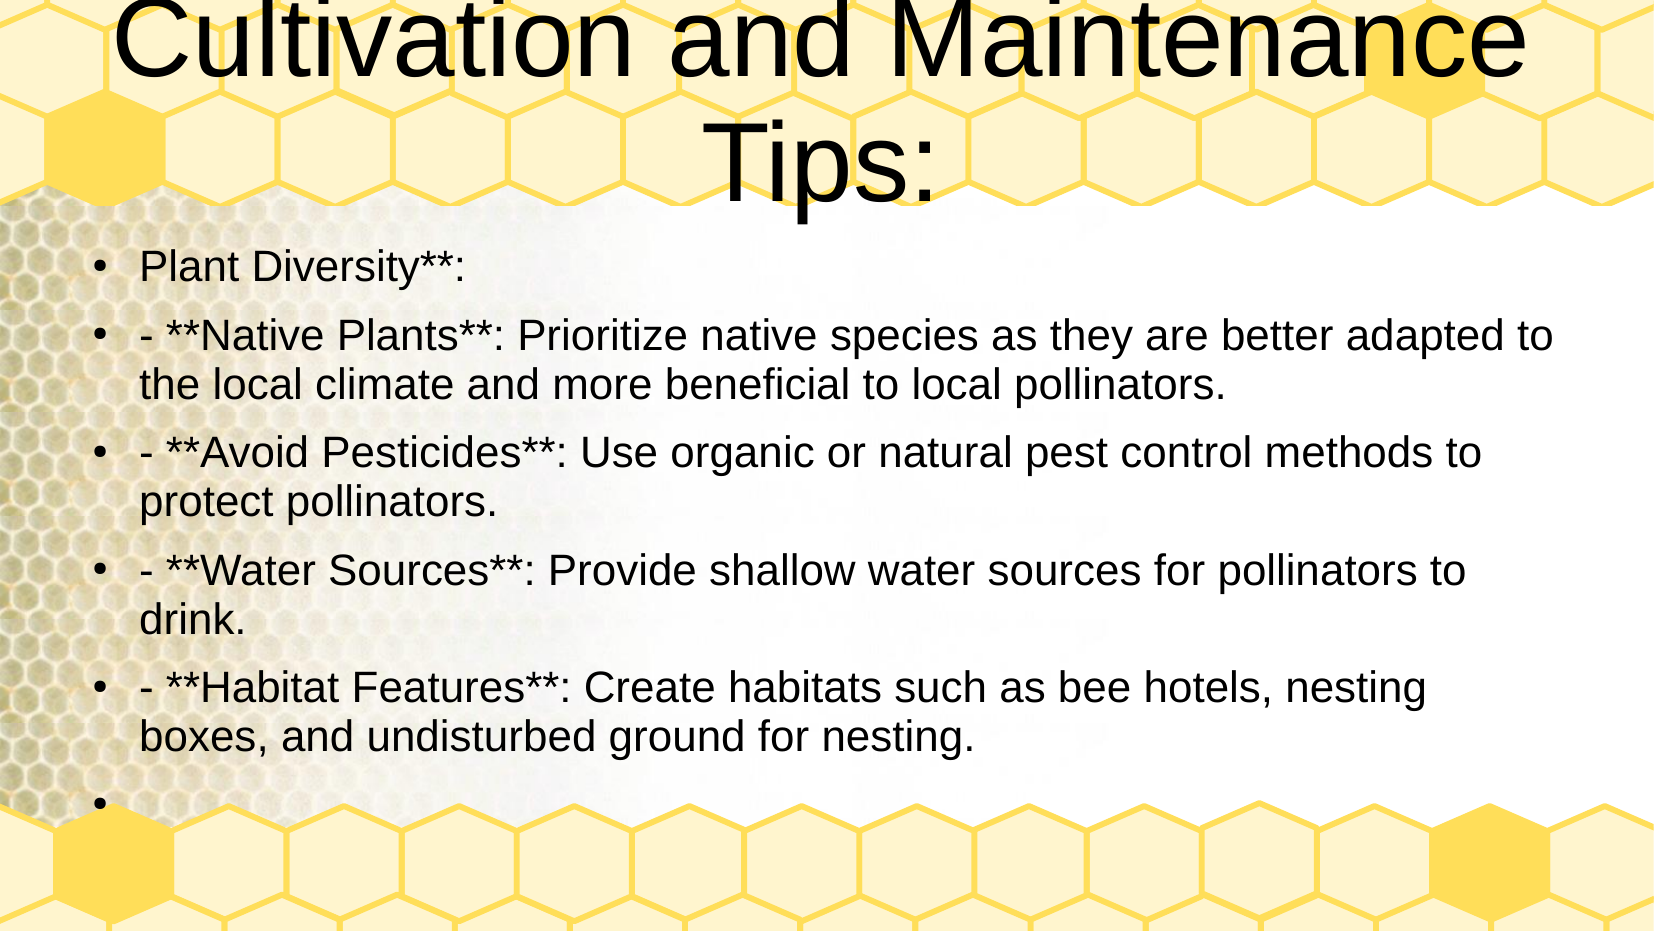

# Cultivation and Maintenance Tips:
Plant Diversity**:
- **Native Plants**: Prioritize native species as they are better adapted to the local climate and more beneficial to local pollinators.
- **Avoid Pesticides**: Use organic or natural pest control methods to protect pollinators.
- **Water Sources**: Provide shallow water sources for pollinators to drink.
- **Habitat Features**: Create habitats such as bee hotels, nesting boxes, and undisturbed ground for nesting.